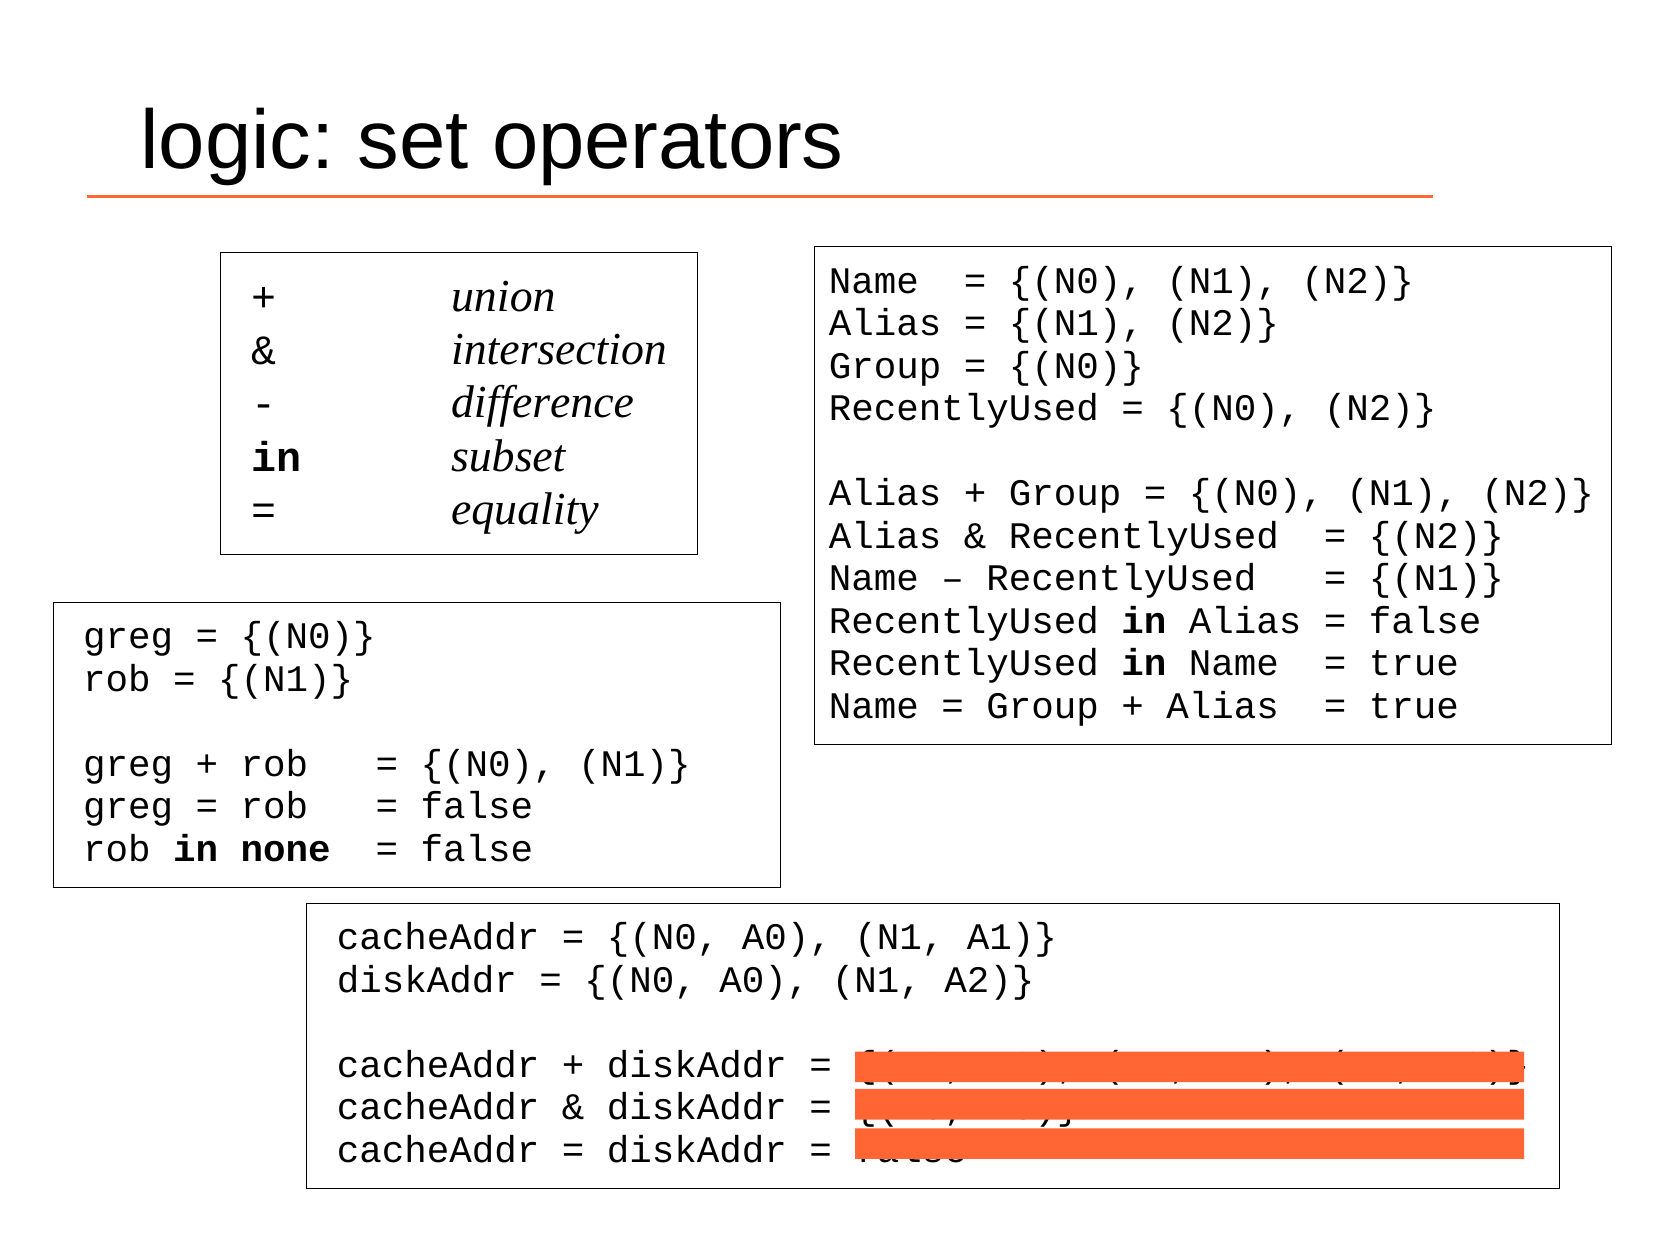

# logic: set operators
Name = {(N0), (N1), (N2)}
Alias = {(N1), (N2)}
Group = {(N0)}
RecentlyUsed = {(N0), (N2)}
Alias + Group = {(N0), (N1), (N2)}
Alias & RecentlyUsed = {(N2)}
Name – RecentlyUsed = {(N1)}
RecentlyUsed in Alias = false
RecentlyUsed in Name = true
Name = Group + Alias = true
+		 union
&		 intersection
-		 difference
in		 subset
=		 equality
greg = {(N0)}
rob = {(N1)}
greg + rob = {(N0), (N1)}
greg = rob = false
rob in none = false
cacheAddr = {(N0, A0), (N1, A1)}
diskAddr = {(N0, A0), (N1, A2)}
cacheAddr + diskAddr = {(N0, A0), (N1, A1), (N1, A2)}
cacheAddr & diskAddr = {(N0, A0)}
cacheAddr = diskAddr = false